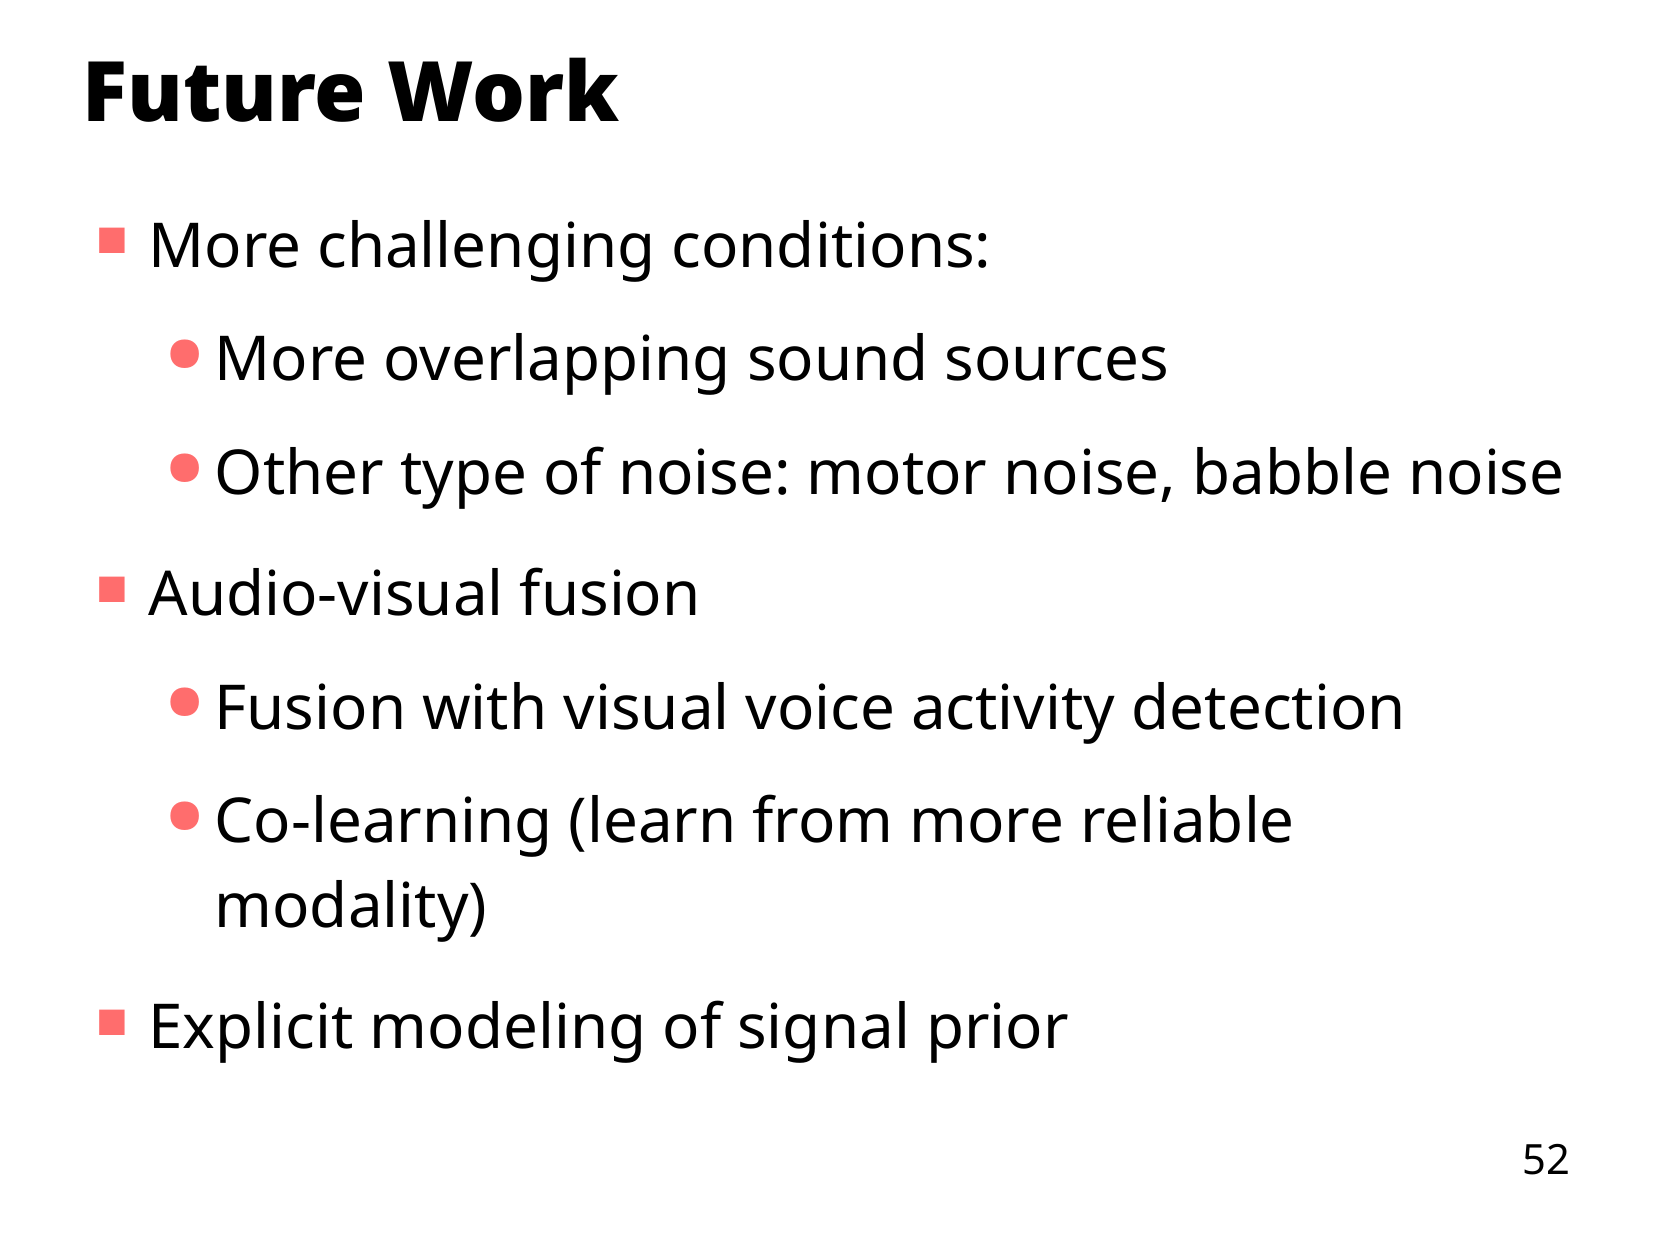

# Future Work
More challenging conditions:
More overlapping sound sources
Other type of noise: motor noise, babble noise
Audio-visual fusion
Fusion with visual voice activity detection
Co-learning (learn from more reliable modality)
Explicit modeling of signal prior
52